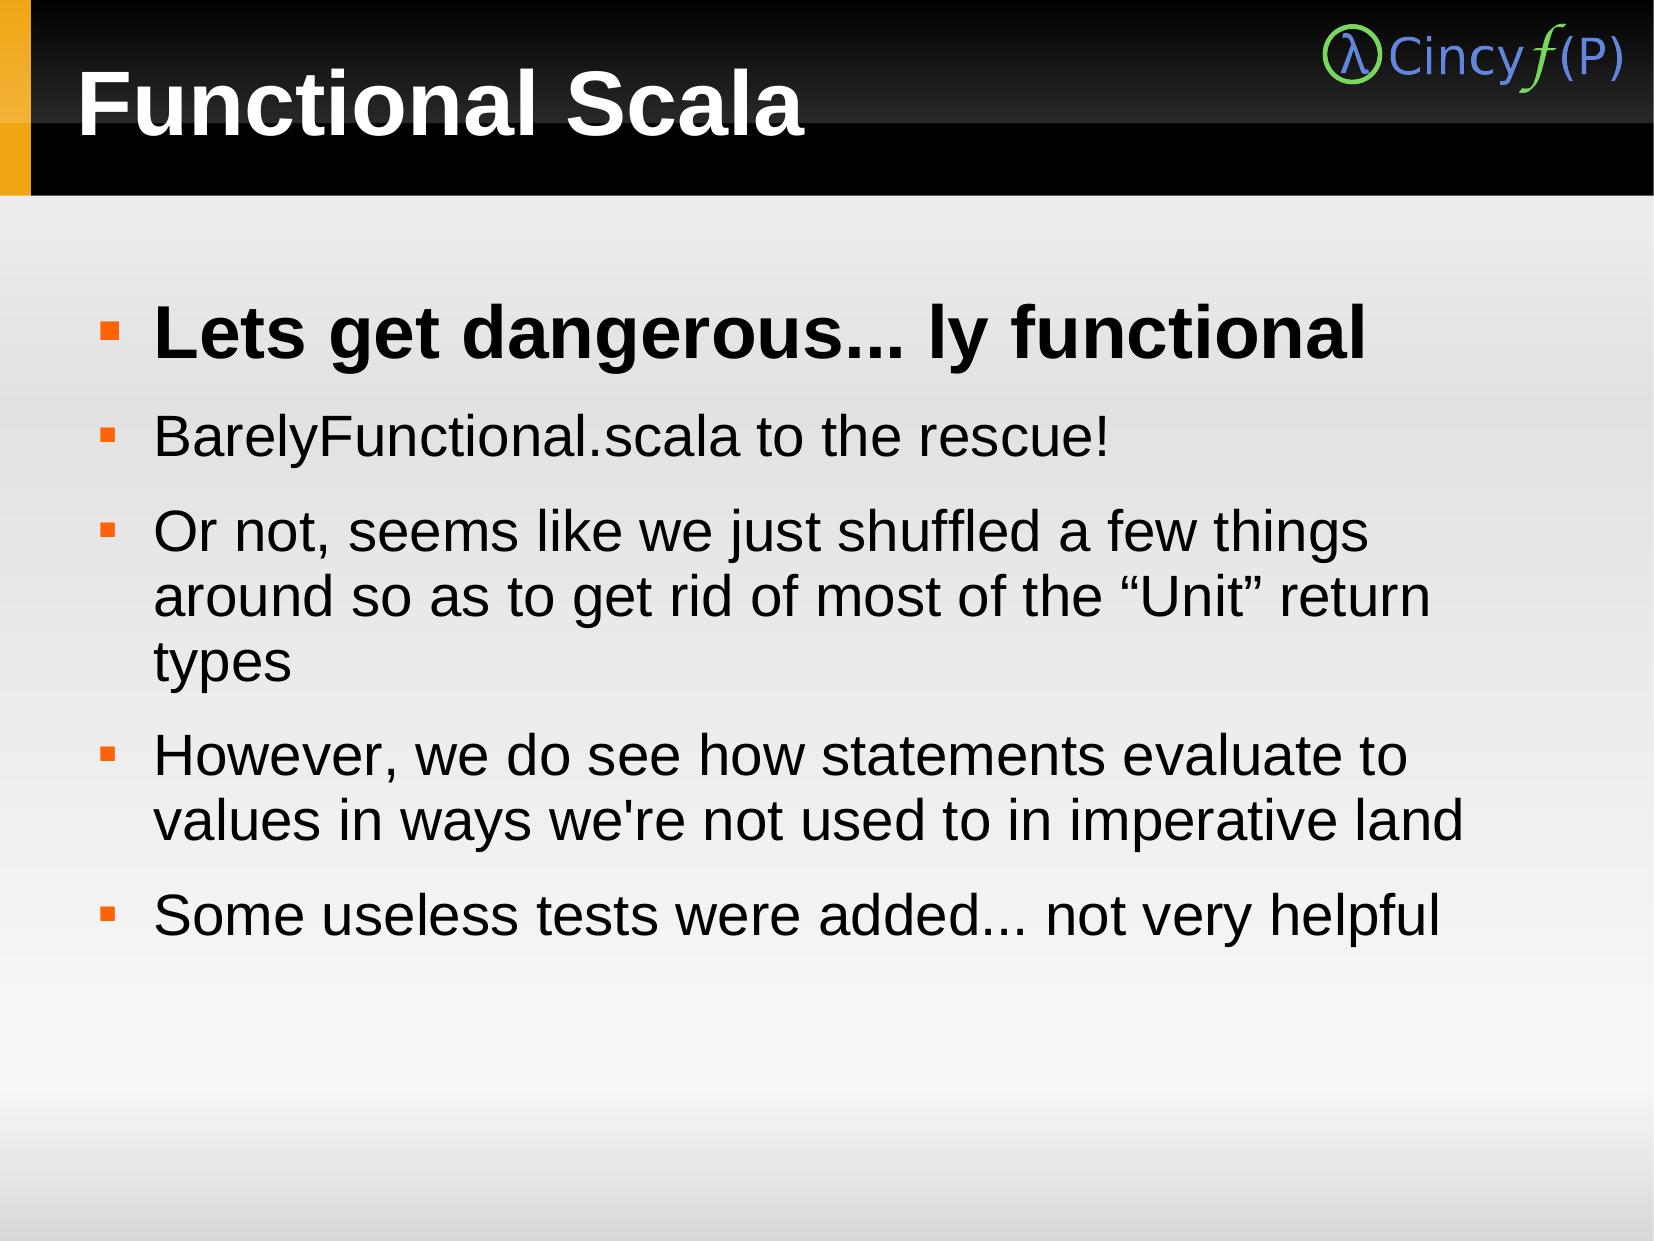

# Functional Scala
Lets get dangerous... ly functional
BarelyFunctional.scala to the rescue!
Or not, seems like we just shuffled a few things around so as to get rid of most of the “Unit” return types
However, we do see how statements evaluate to values in ways we're not used to in imperative land
Some useless tests were added... not very helpful